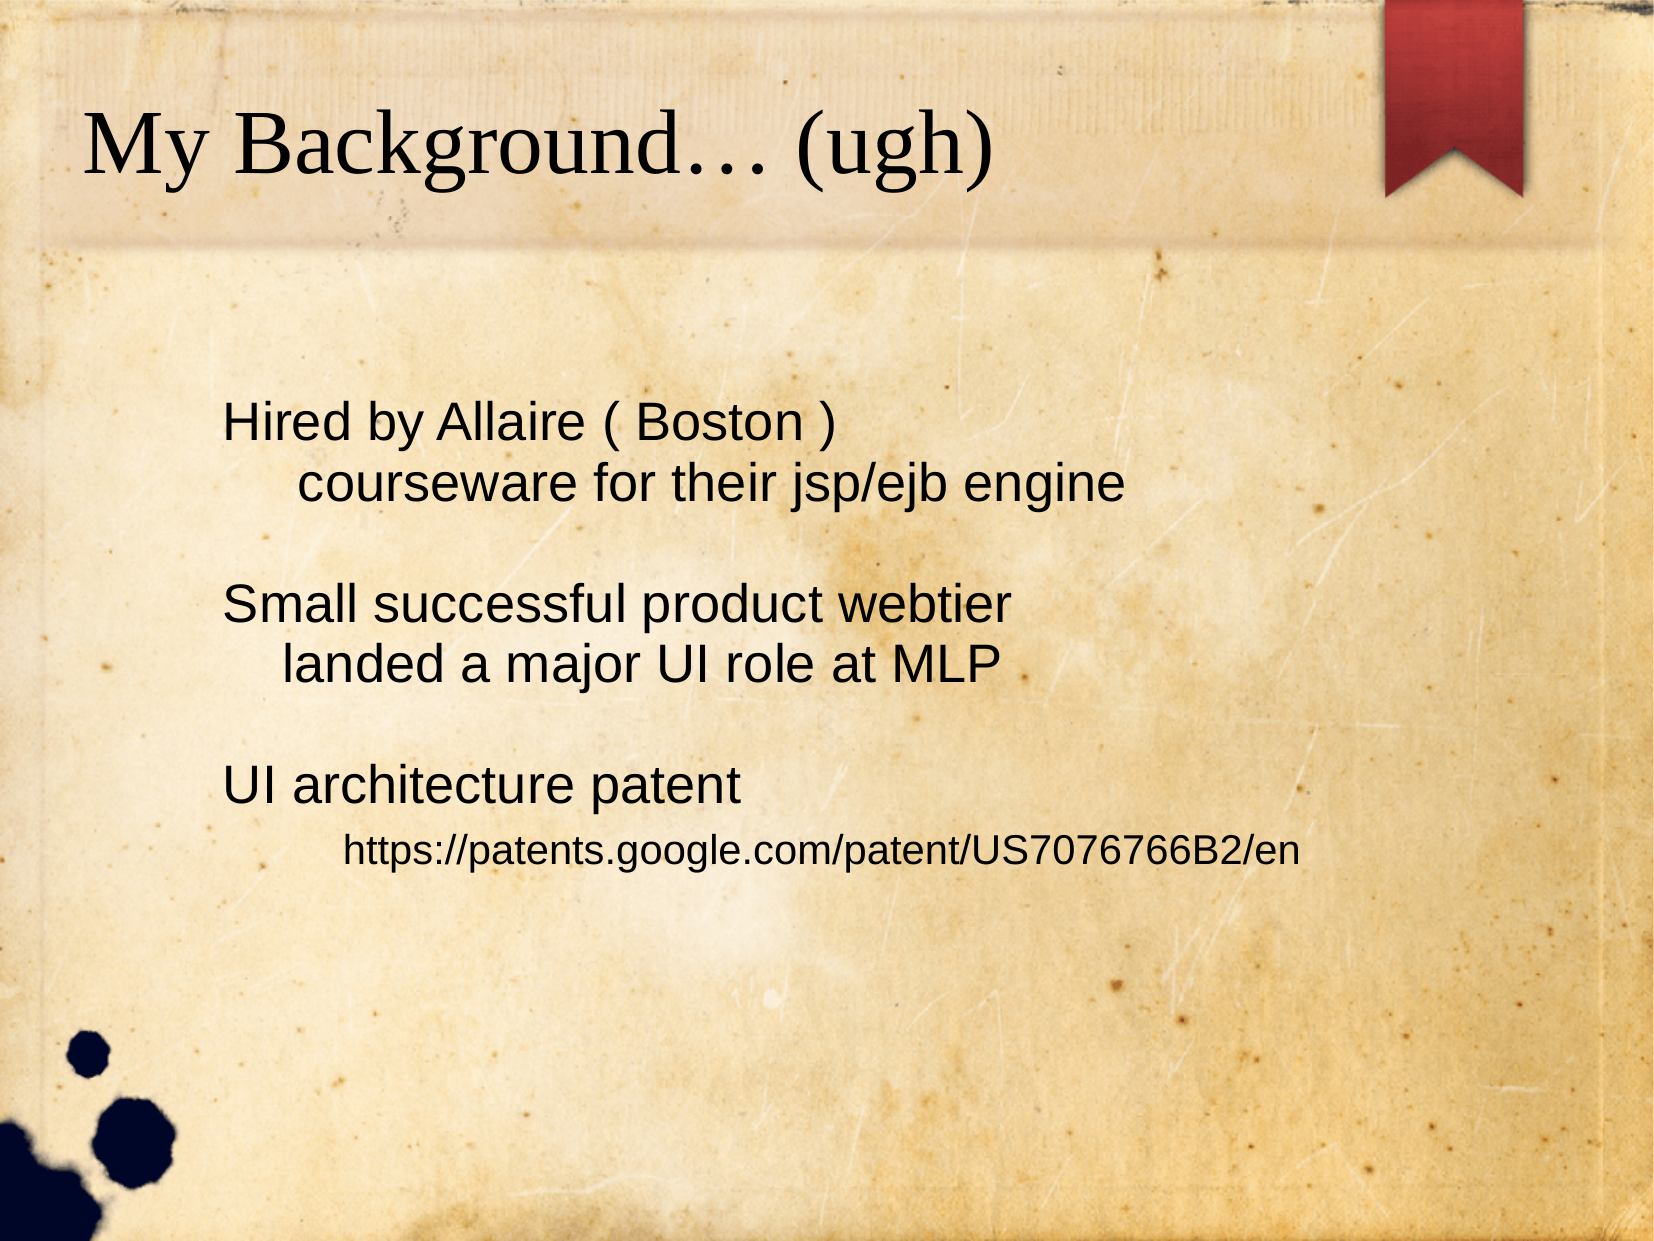

# My Background… (ugh)
Hired by Allaire ( Boston )
	courseware for their jsp/ejb engine
Small successful product webtier
 landed a major UI role at MLP
UI architecture patent
 https://patents.google.com/patent/US7076766B2/en